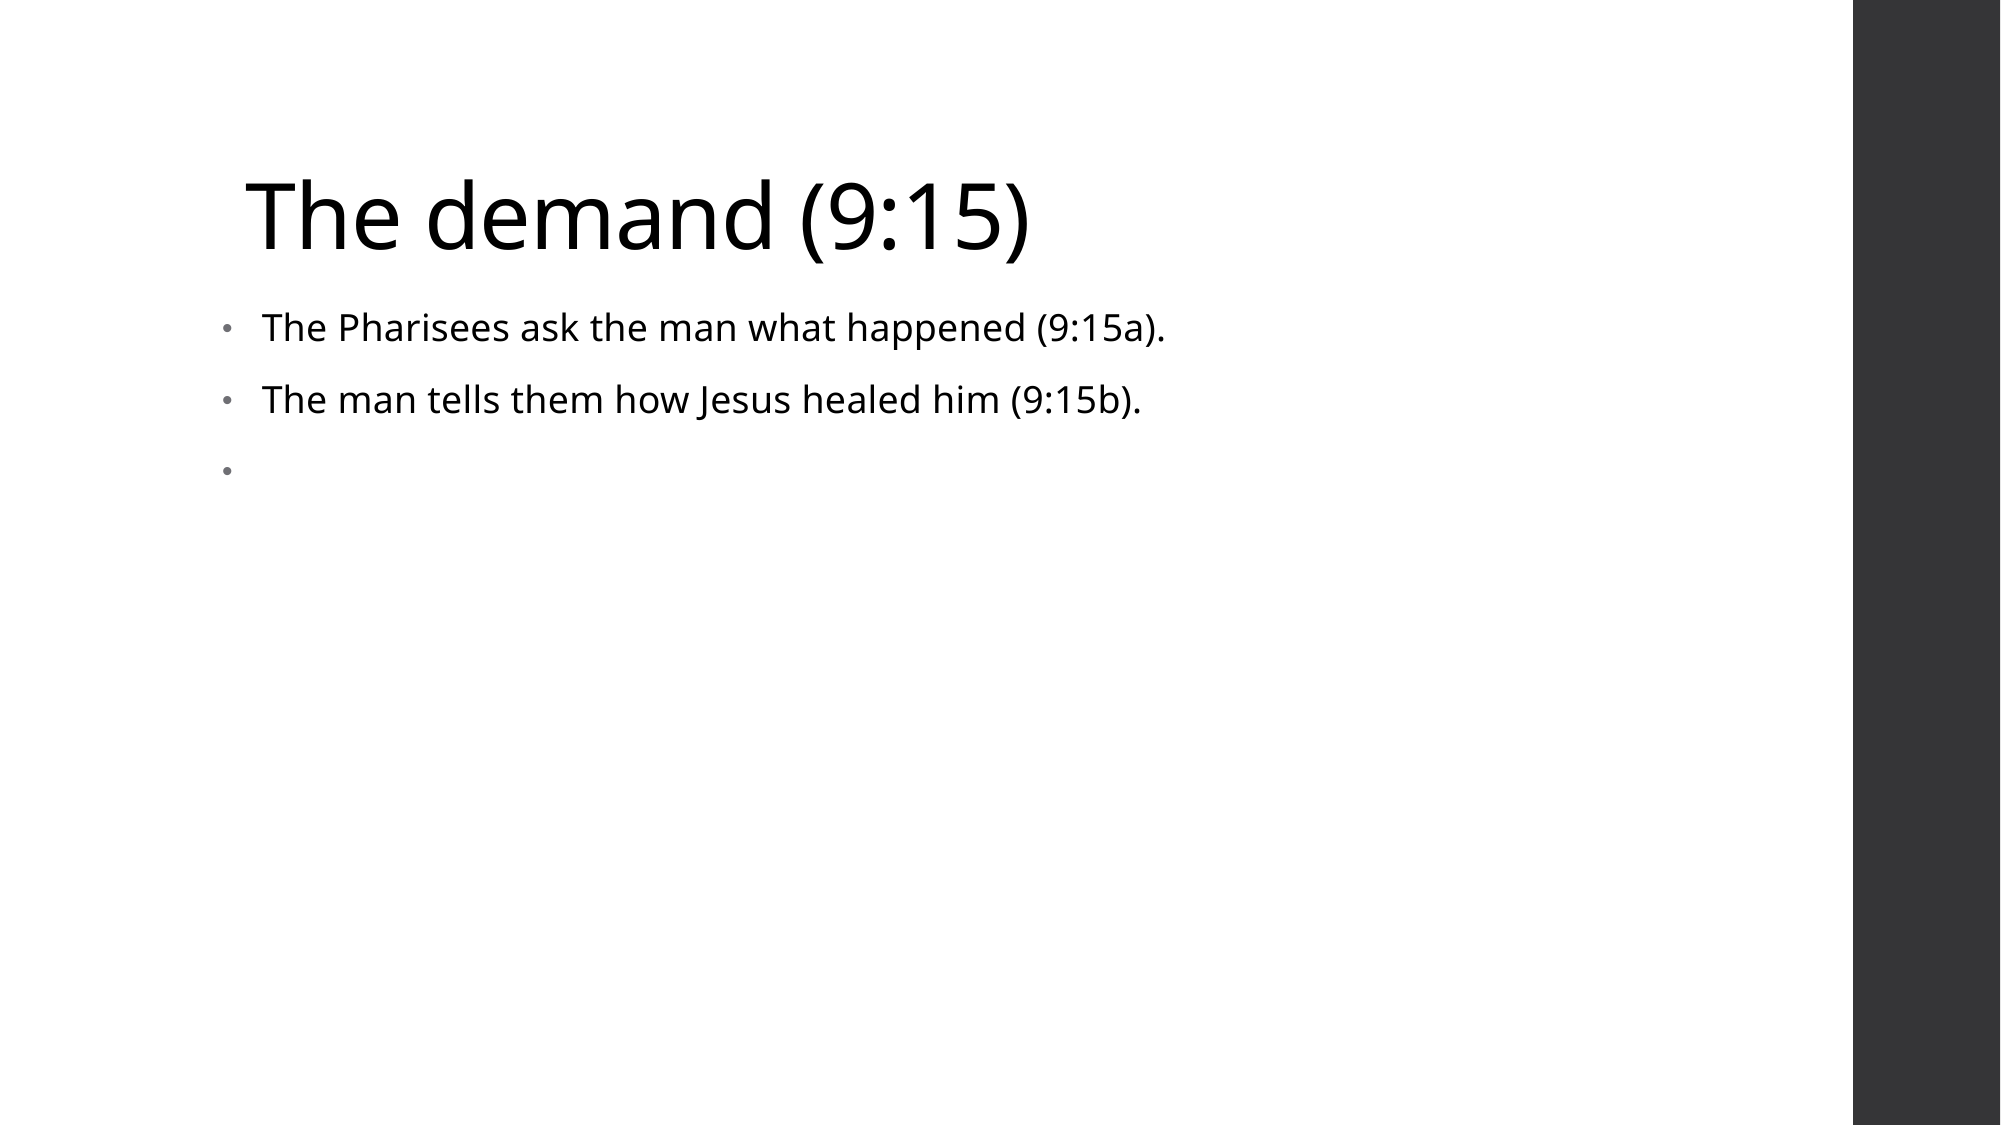

# The demand (9:15)
 The Pharisees ask the man what happened (9:15a).
 The man tells them how Jesus healed him (9:15b).